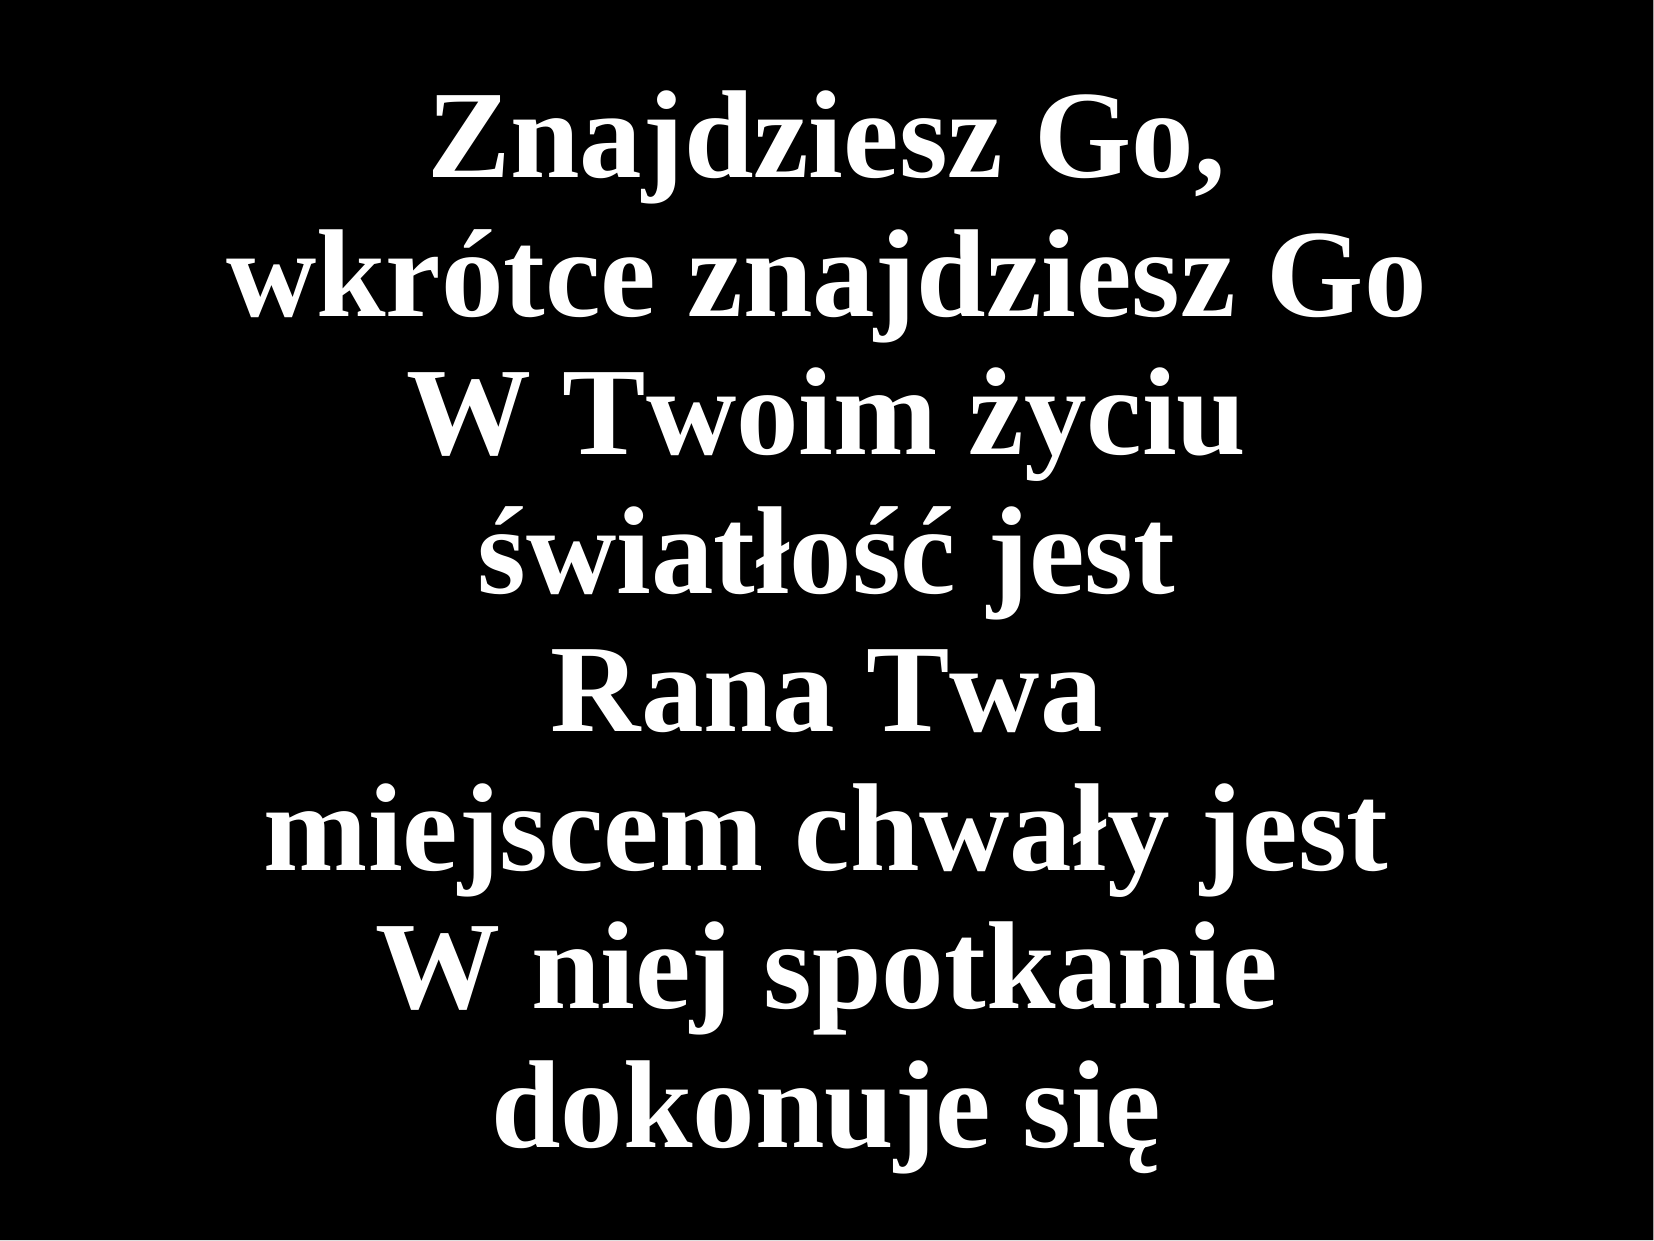

# Znajdziesz Go, wkrótce znajdziesz Go W Twoim życiu światłość jest Rana Twa miejscem chwały jest W niej spotkanie dokonuje się